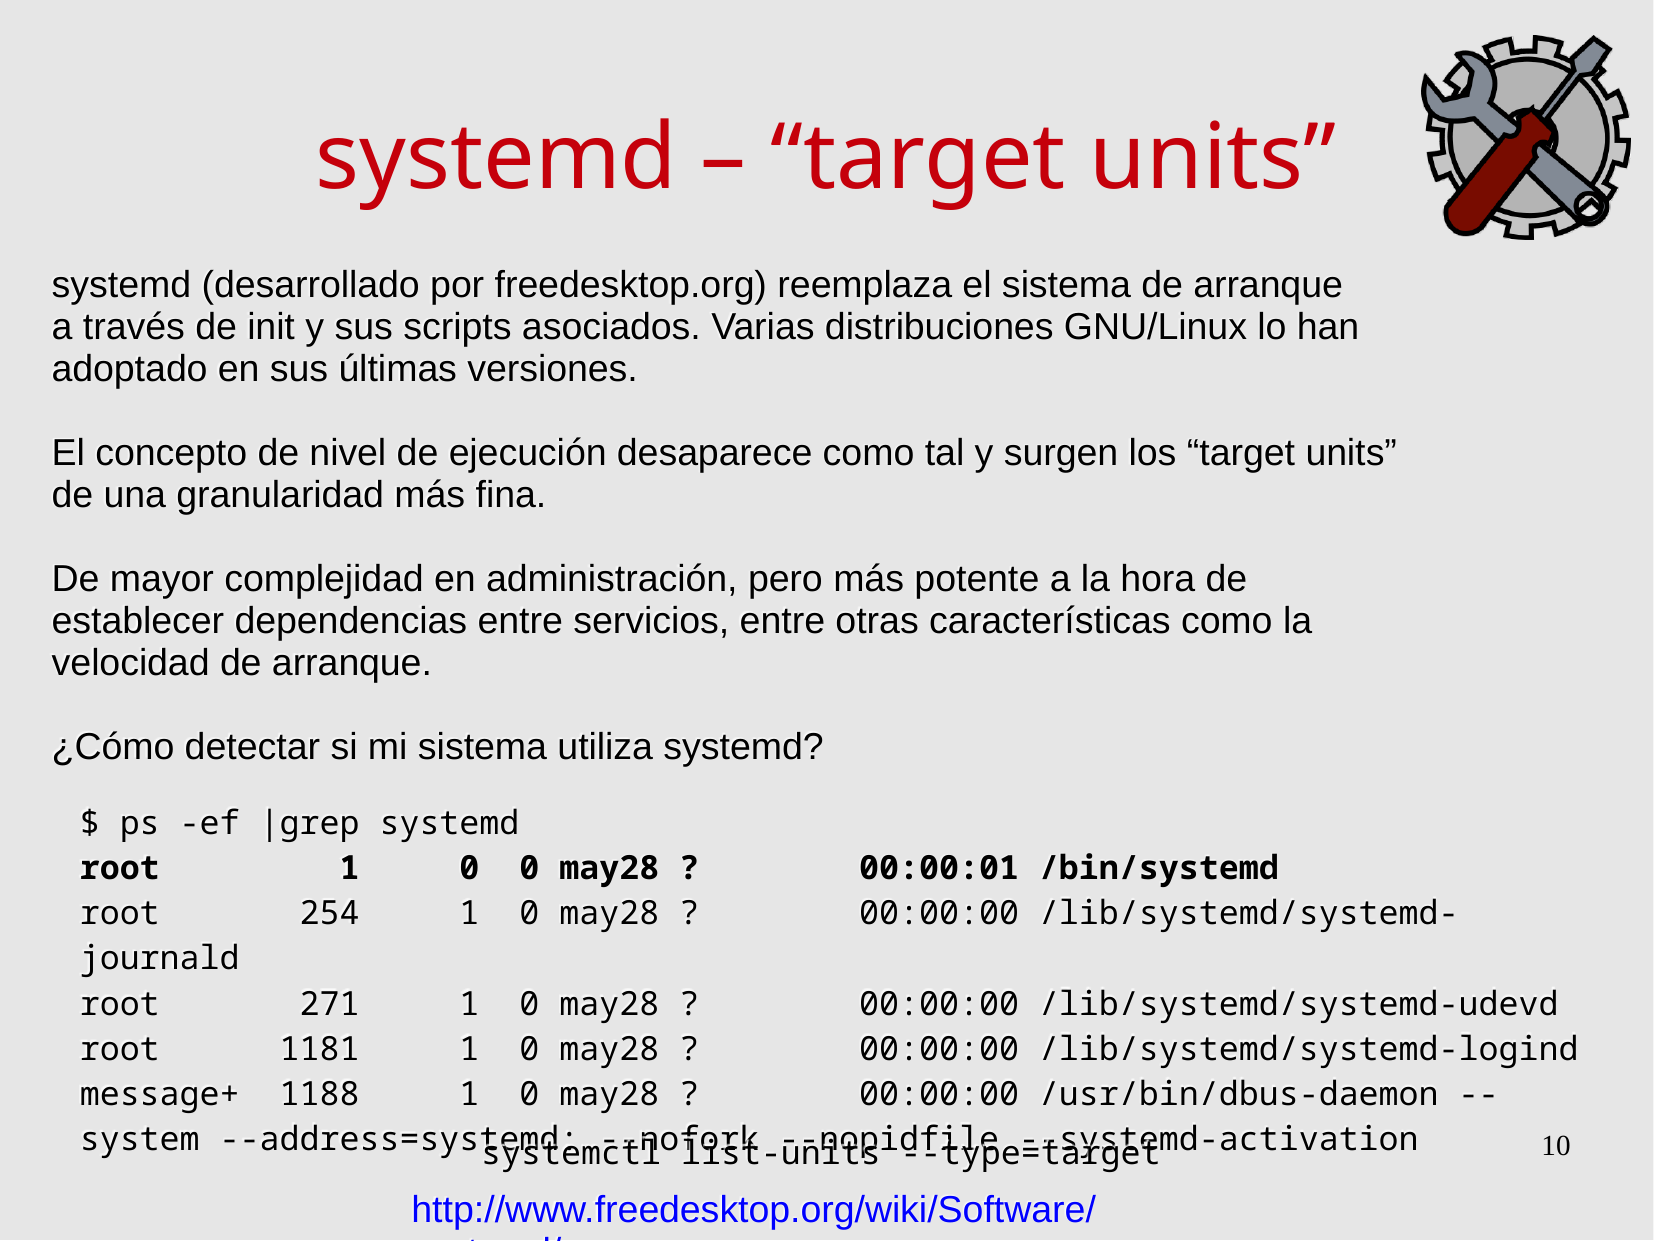

# systemd – “target units”
systemd (desarrollado por freedesktop.org) reemplaza el sistema de arranque
a través de init y sus scripts asociados. Varias distribuciones GNU/Linux lo han
adoptado en sus últimas versiones.
El concepto de nivel de ejecución desaparece como tal y surgen los “target units”
de una granularidad más fina.
De mayor complejidad en administración, pero más potente a la hora de
establecer dependencias entre servicios, entre otras características como la
velocidad de arranque.
¿Cómo detectar si mi sistema utiliza systemd?
$ ps -ef |grep systemd
root 1 0 0 may28 ? 00:00:01 /bin/systemd
root 254 1 0 may28 ? 00:00:00 /lib/systemd/systemd-journald
root 271 1 0 may28 ? 00:00:00 /lib/systemd/systemd-udevd
root 1181 1 0 may28 ? 00:00:00 /lib/systemd/systemd-logind
message+ 1188 1 0 may28 ? 00:00:00 /usr/bin/dbus-daemon --system --address=systemd: --nofork --nopidfile --systemd-activation
systemctl list-units --type=target
10
http://www.freedesktop.org/wiki/Software/systemd/